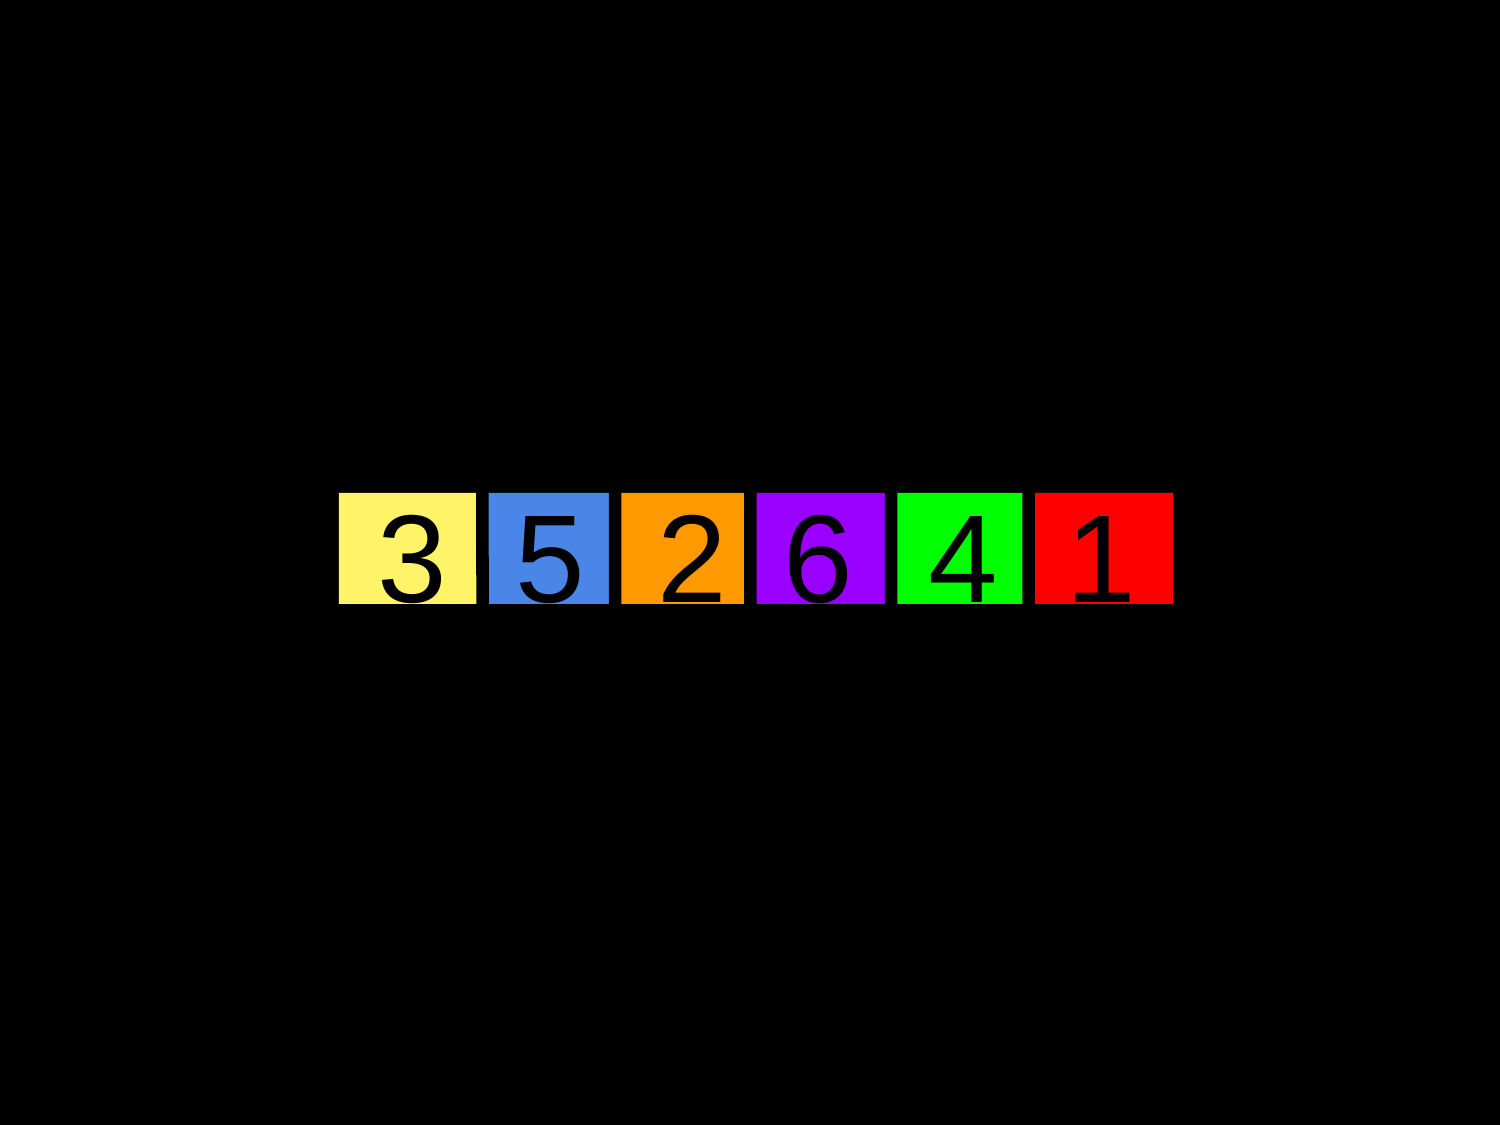

3
5
2
6
4
1
3
5
2
6
4
1